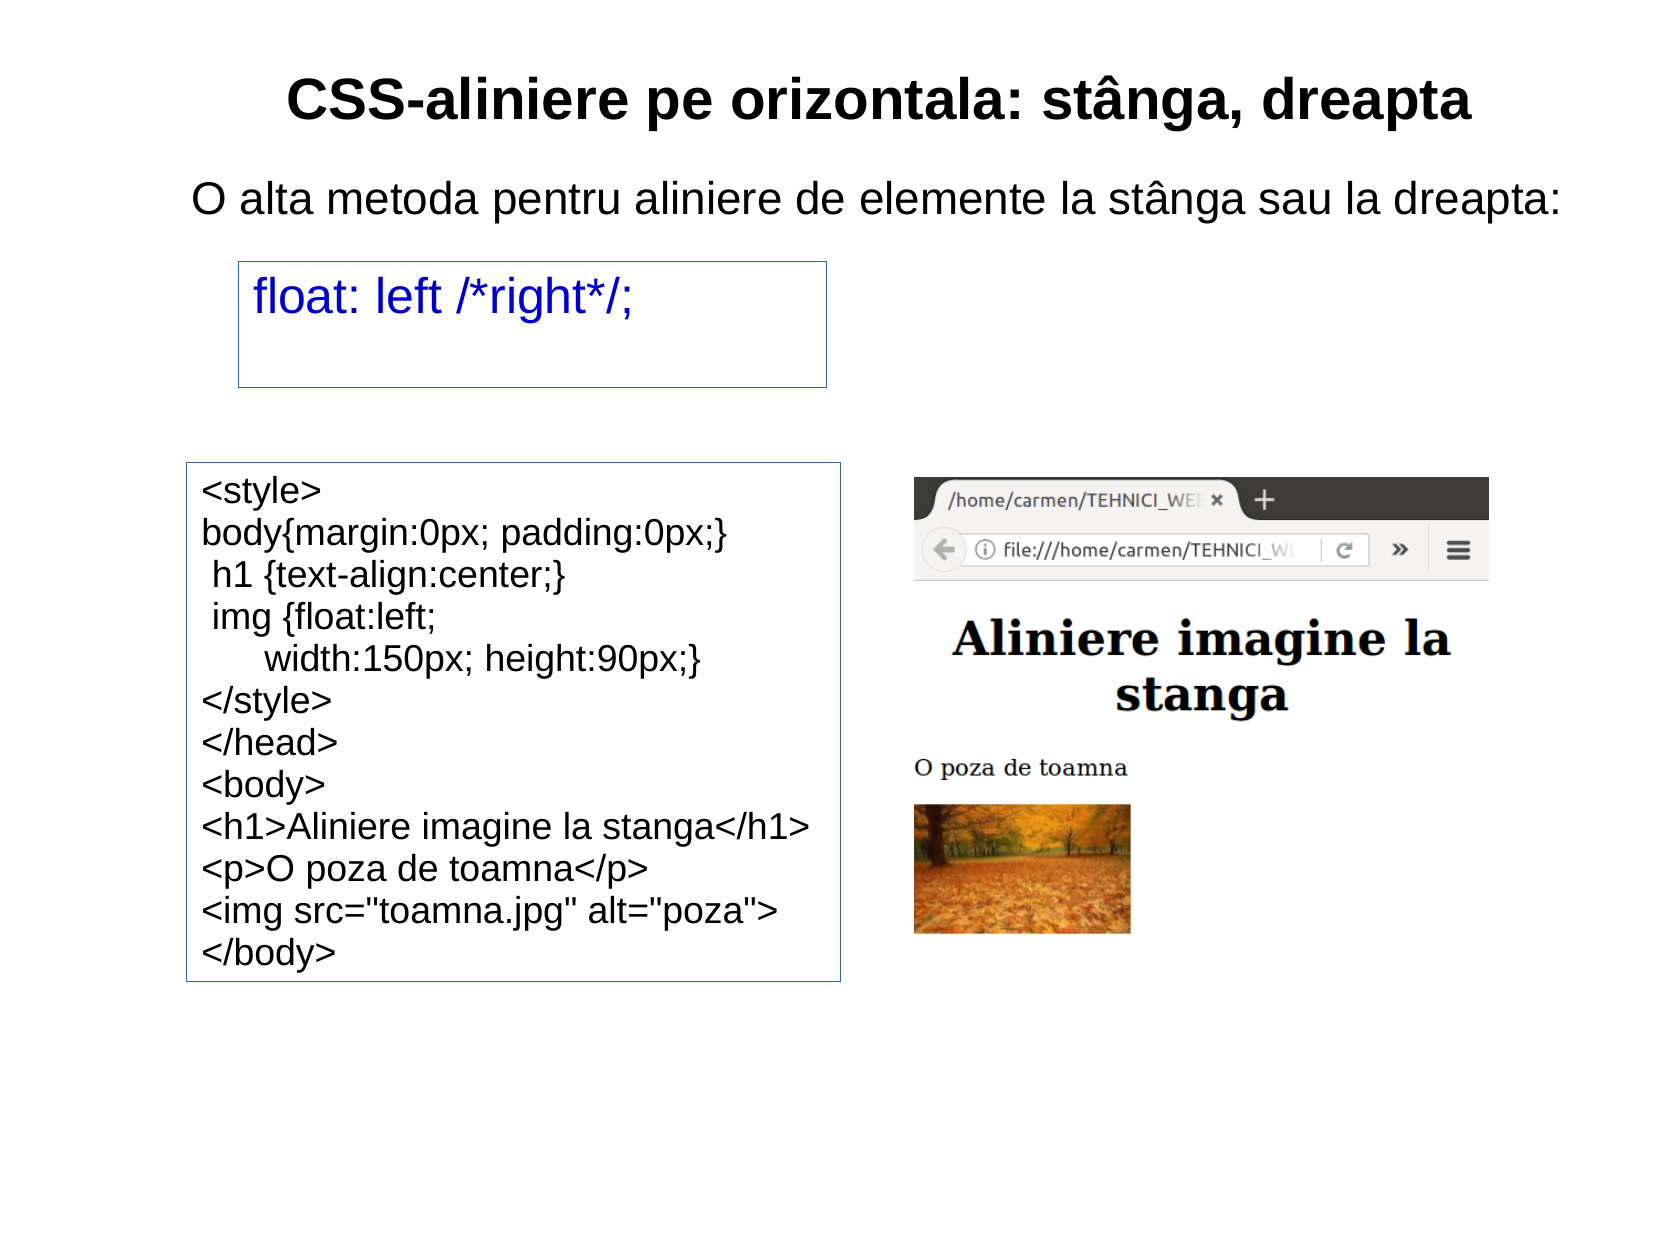

CSS-aliniere pe orizontala: stânga, dreapta
O alta metoda pentru aliniere de elemente la stânga sau la dreapta:
float: left /*right*/;
<style>
body{margin:0px; padding:0px;}
 h1 {text-align:center;}
 img {float:left;
 width:150px; height:90px;}
</style>
</head>
<body>
<h1>Aliniere imagine la stanga</h1>
<p>O poza de toamna</p>
<img src="toamna.jpg" alt="poza">
</body>